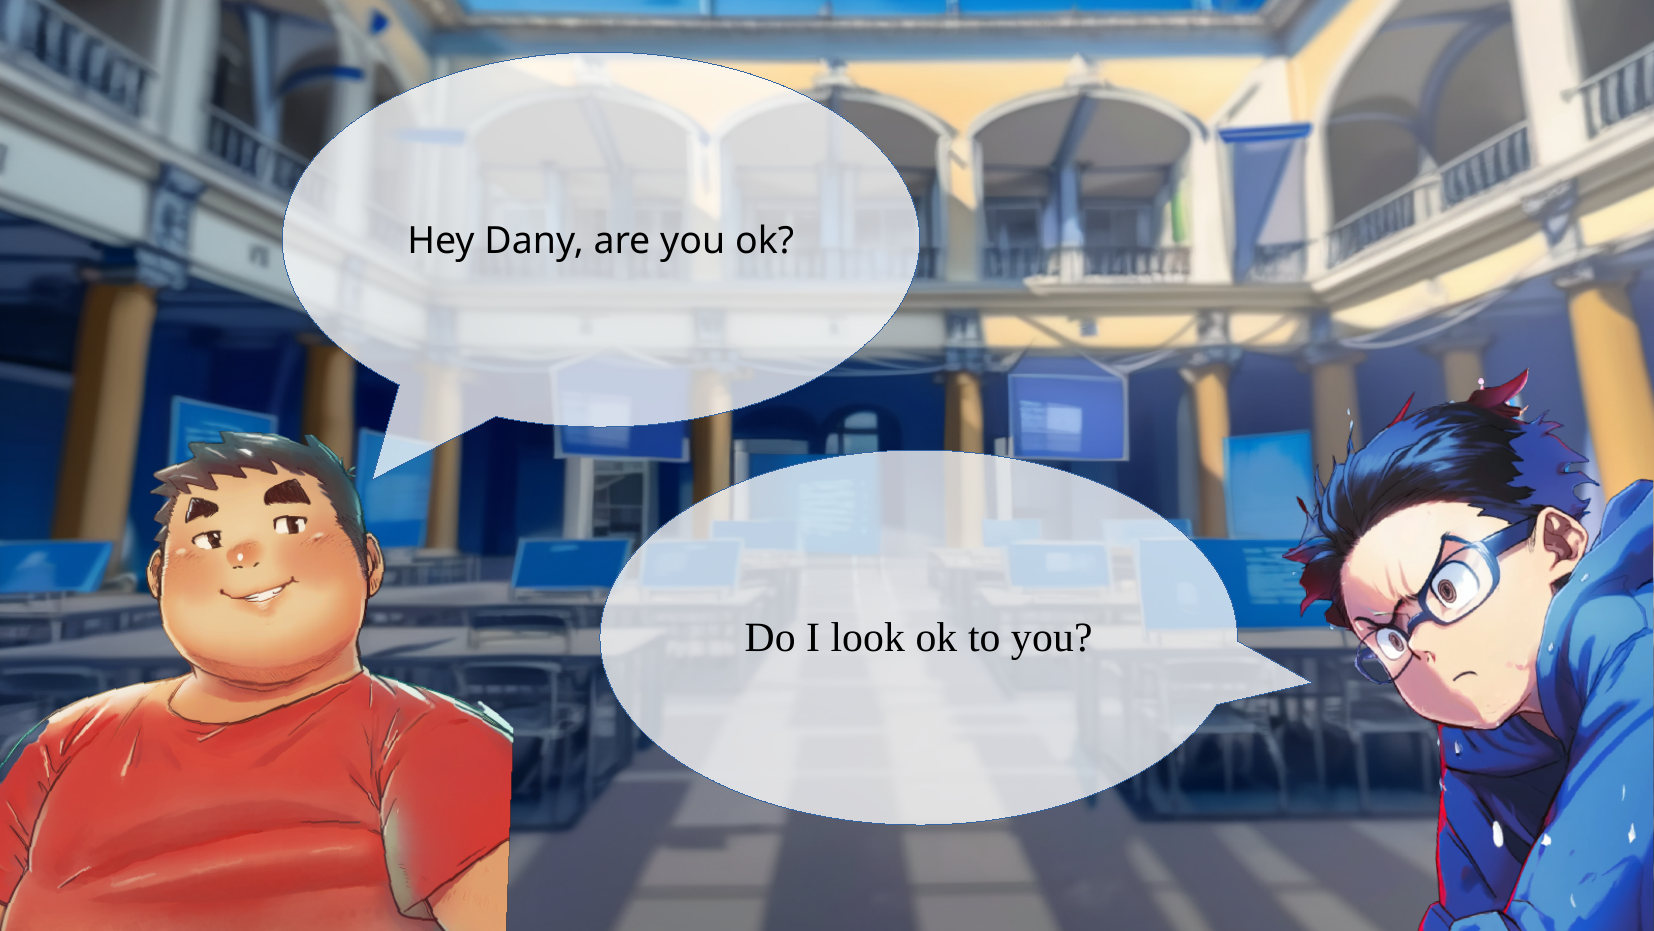

Hey Dany, are you ok?
Do I look ok to you?